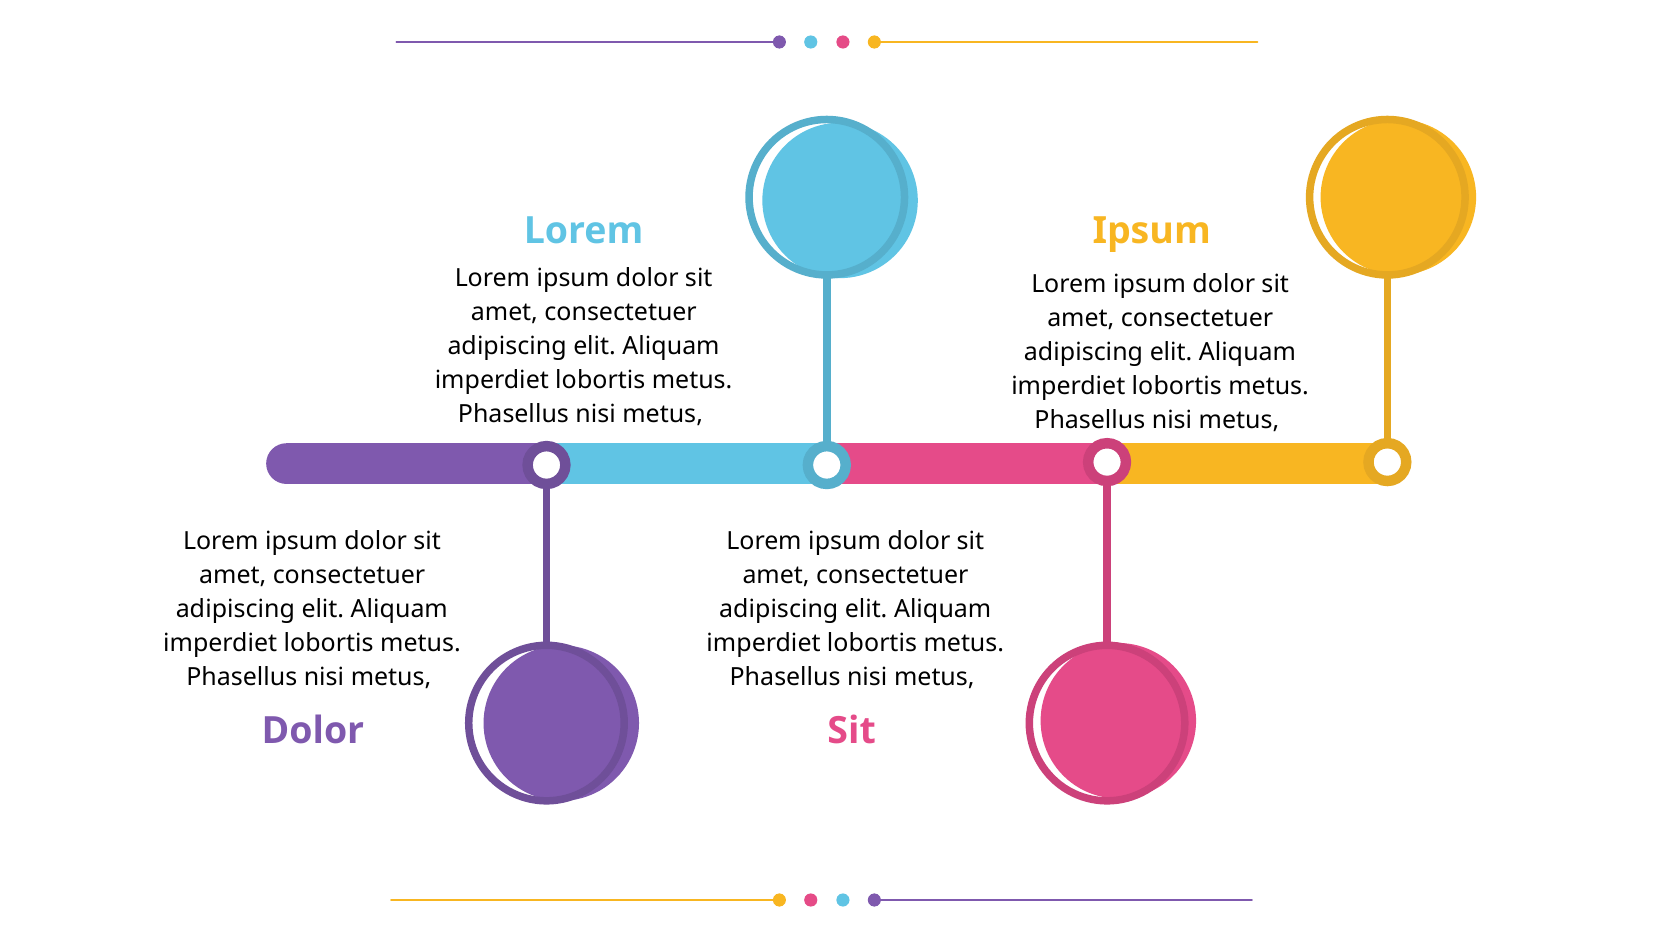

Lorem
Ipsum
Lorem ipsum dolor sit amet, consectetuer adipiscing elit. Aliquam imperdiet lobortis metus. Phasellus nisi metus,
Lorem ipsum dolor sit amet, consectetuer adipiscing elit. Aliquam imperdiet lobortis metus. Phasellus nisi metus,
# Lorem ipsum dolor sit amet, consectetuer adipiscing elit. Aliquam imperdiet lobortis metus. Phasellus nisi metus,
Lorem ipsum dolor sit amet, consectetuer adipiscing elit. Aliquam imperdiet lobortis metus. Phasellus nisi metus,
Dolor
Sit